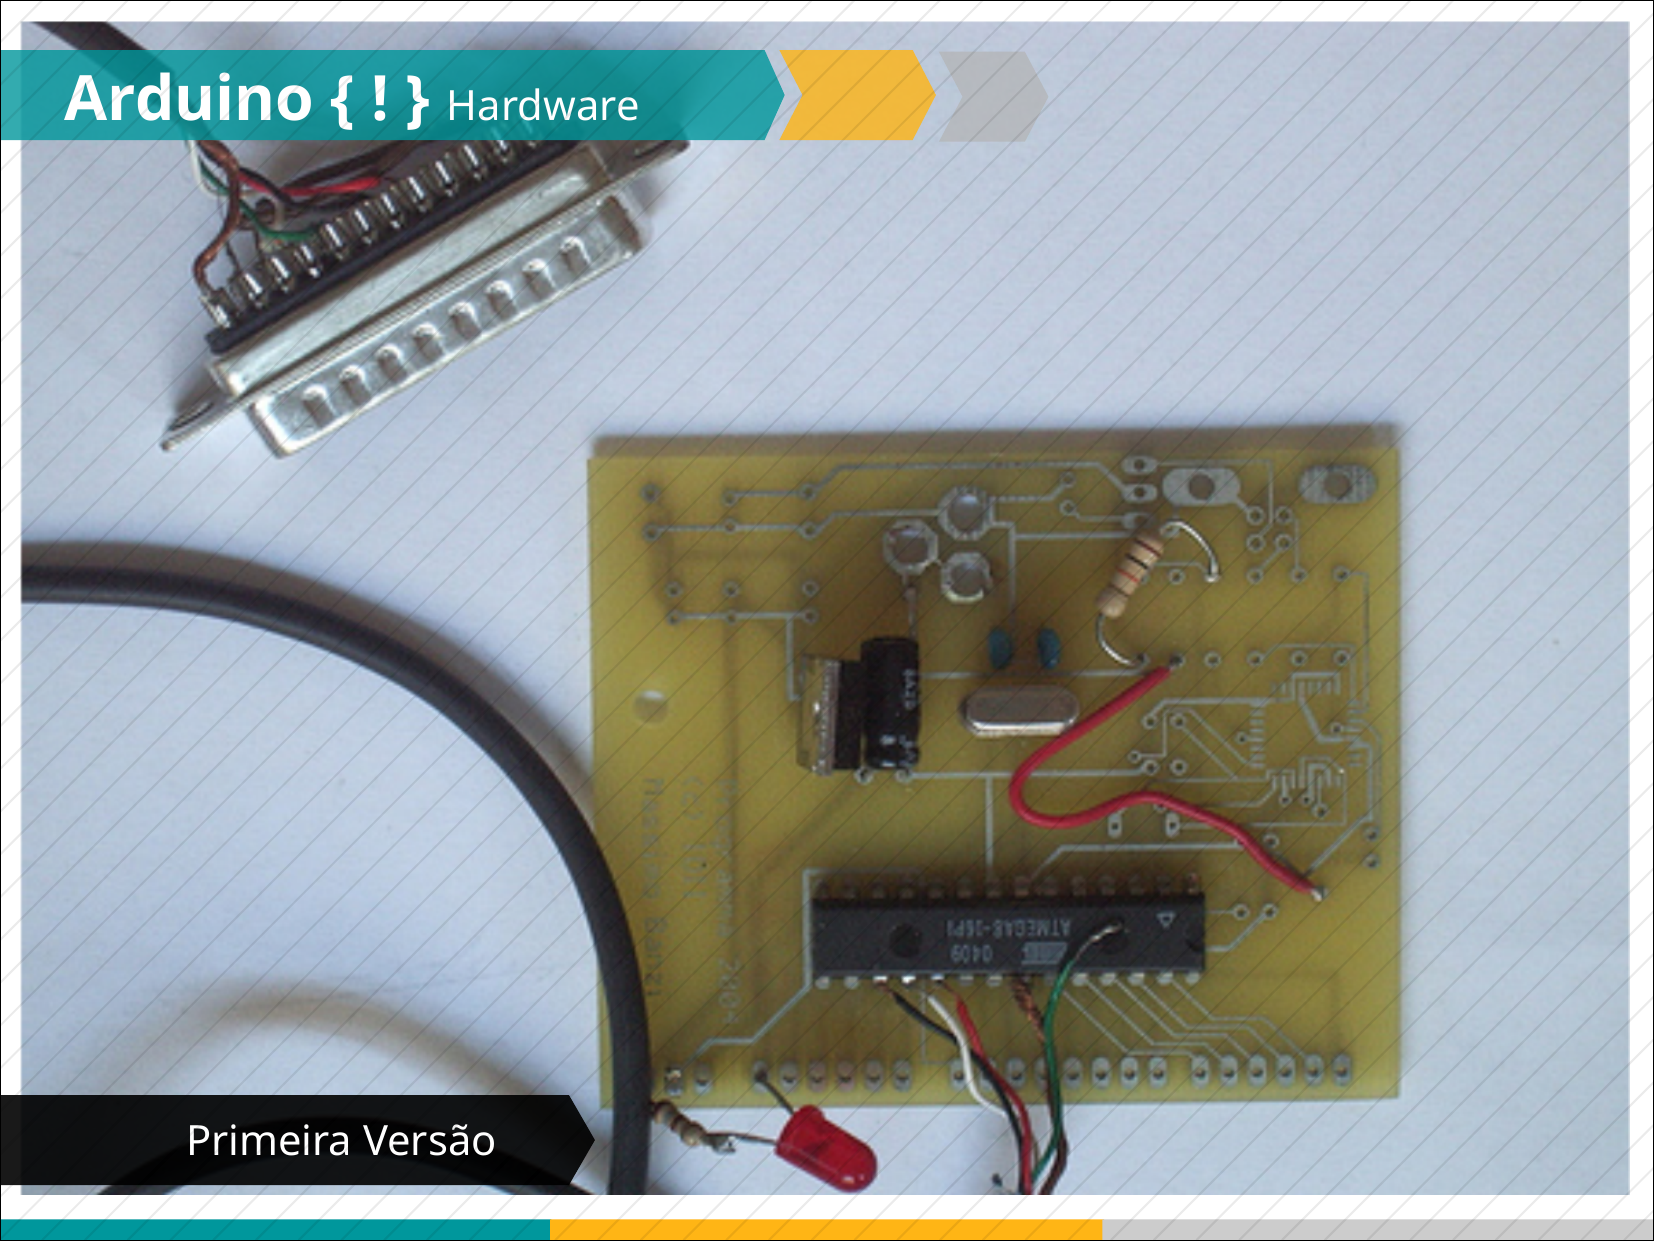

Arduino { ! } Hardware
Primeira Versão